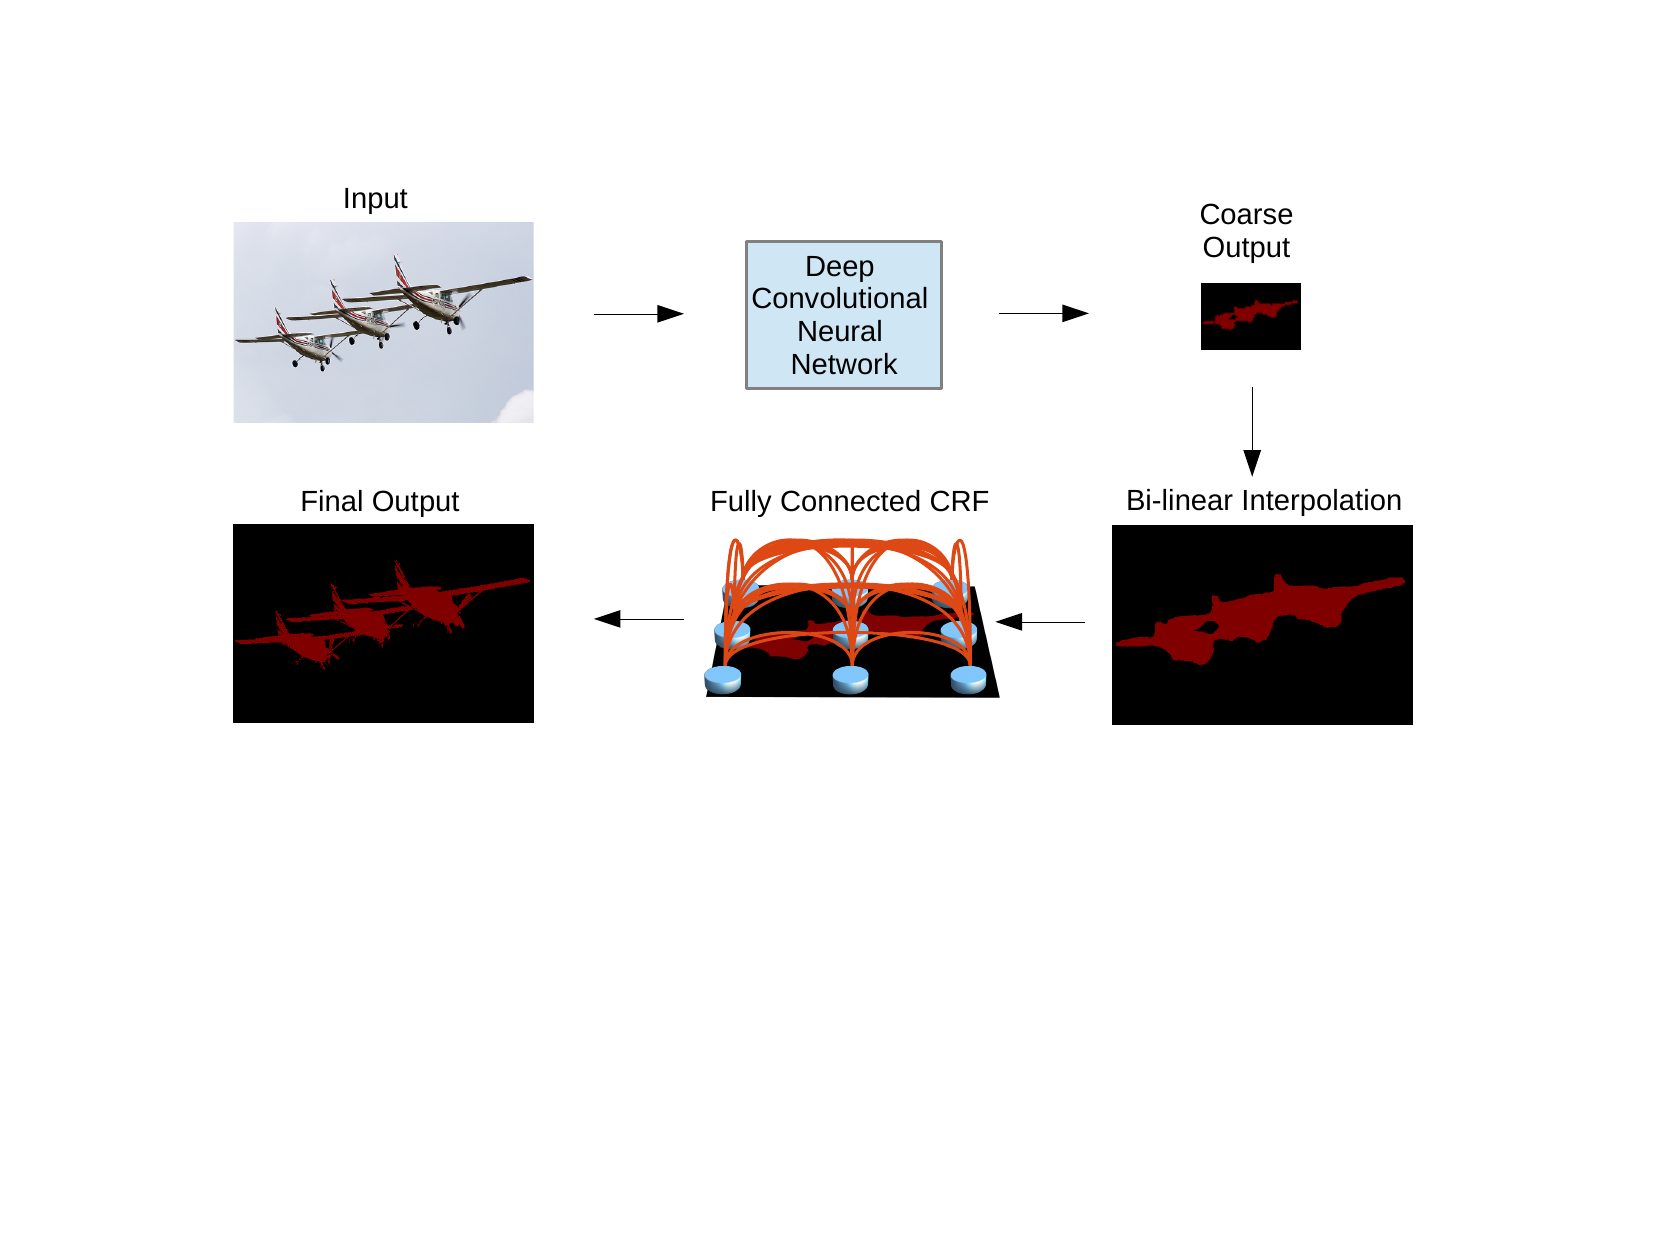

Input
Coarse
Output
Deep
Convolutional
Neural
Network
Bi-linear Interpolation
Fully Connected CRF
Final Output